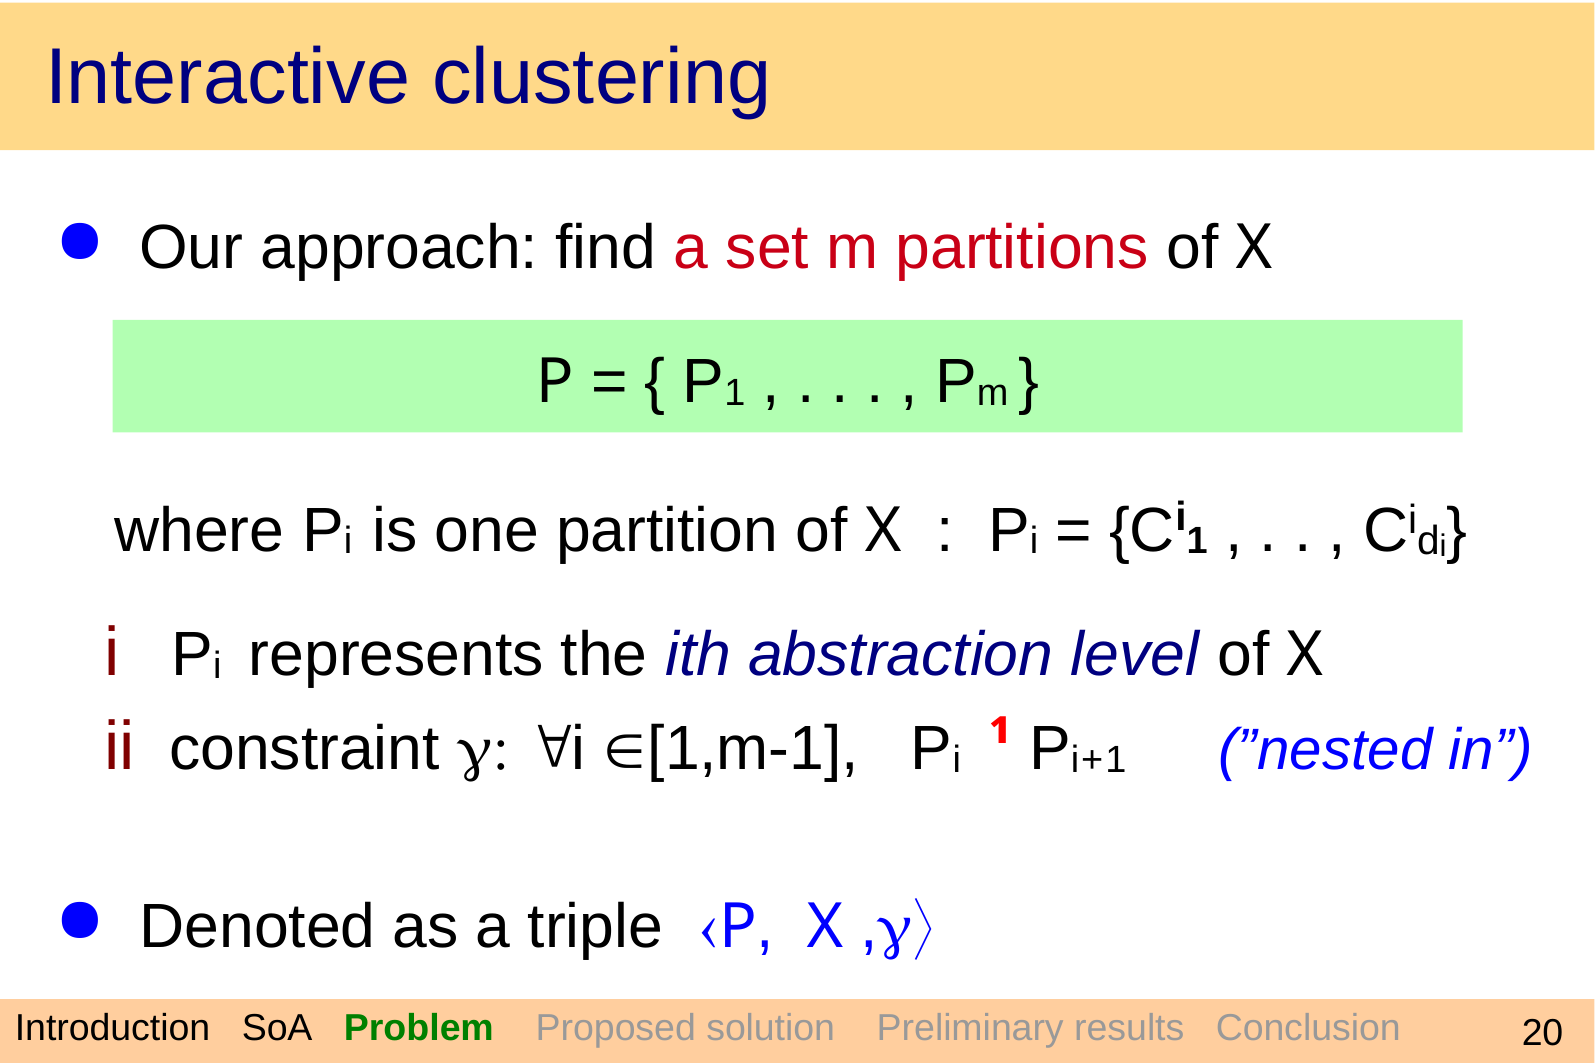

# Interactive clustering
 Our approach: find a set m partitions of X
P = { P1 , . . . , Pm }
where Pi is one partition of X : Pi = {Ci1 , . . , Cidi}
 Pi represents the ith abstraction level of X
 constraint g: "i [1,m-1], Pi ¹ Pi+1 (”nested in”)
 Denoted as a triple P, X ,g
Introduction SoA Problem Proposed solution Preliminary results Conclusion